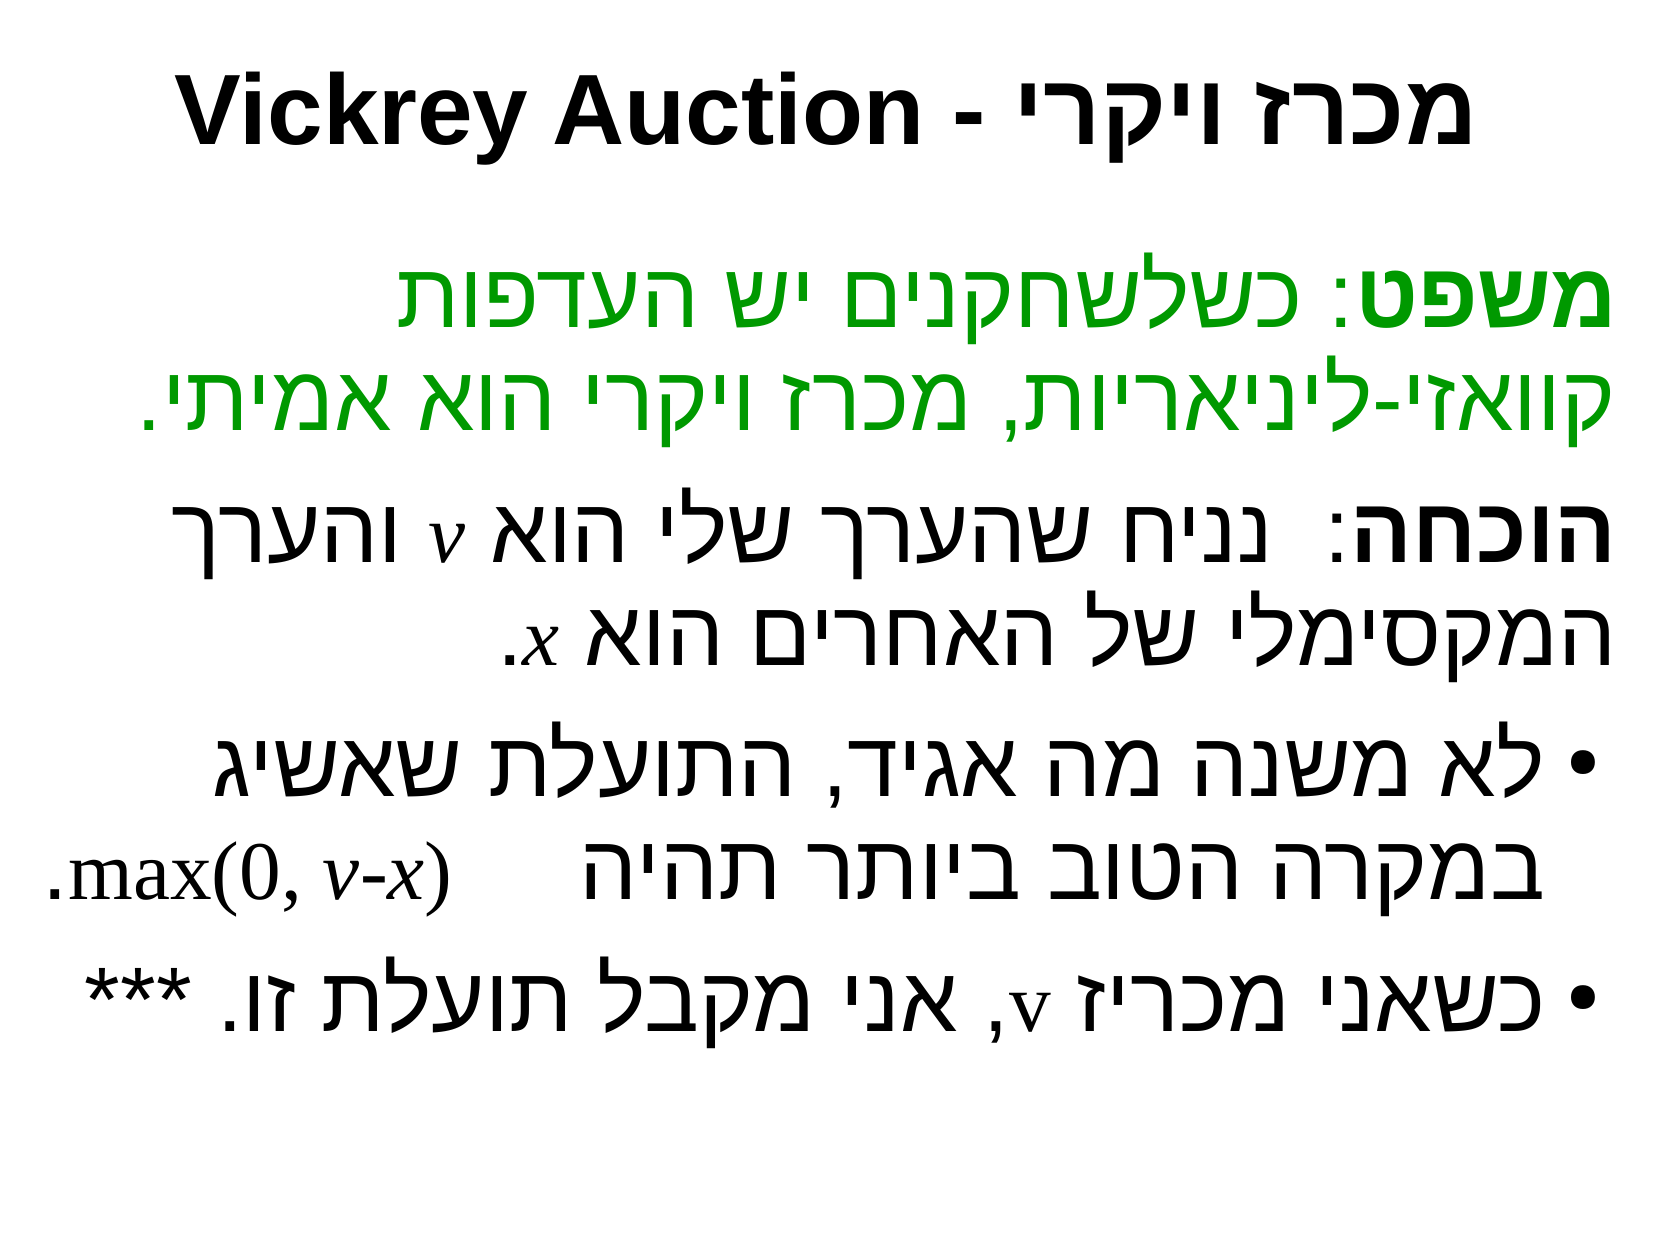

מכרז ויקרי - Vickrey Auction
# משפט: כשלשחקנים יש העדפות קוואזי-ליניאריות, מכרז ויקרי הוא אמיתי.
הוכחה: נניח שהערך שלי הוא v והערך המקסימלי של האחרים הוא x.
לא משנה מה אגיד, התועלת שאשיג במקרה הטוב ביותר תהיה max(0, v-x).
כשאני מכריז v, אני מקבל תועלת זו. ***